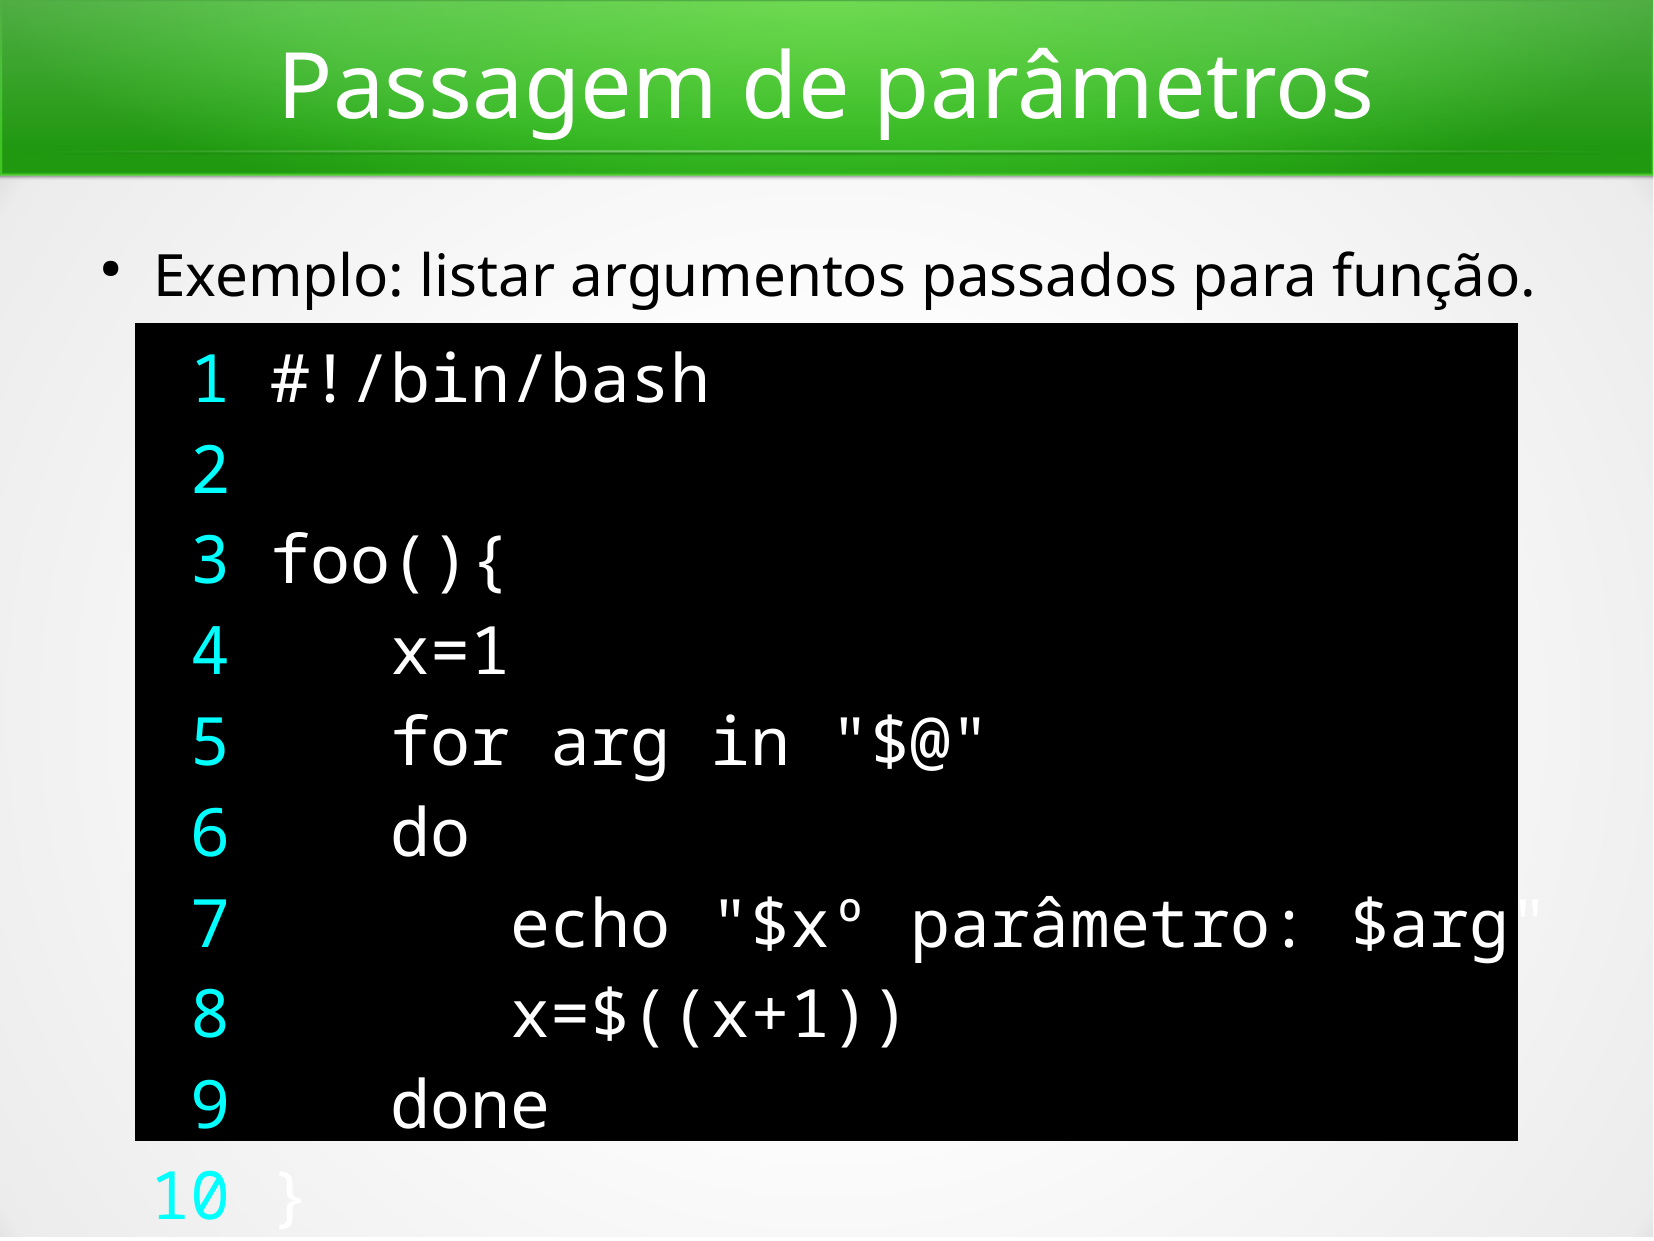

# Passagem de parâmetros
Exemplo: listar argumentos passados para função.
 1 #!/bin/bash
 2
 3 foo(){
 4 x=1
 5 for arg in "$@"
 6 do
 7 echo "$xº parâmetro: $arg"
 8 x=$((x+1))
 9 done
10 }
11
12 foo 1 '2 3' 4 5 'olá mundo'